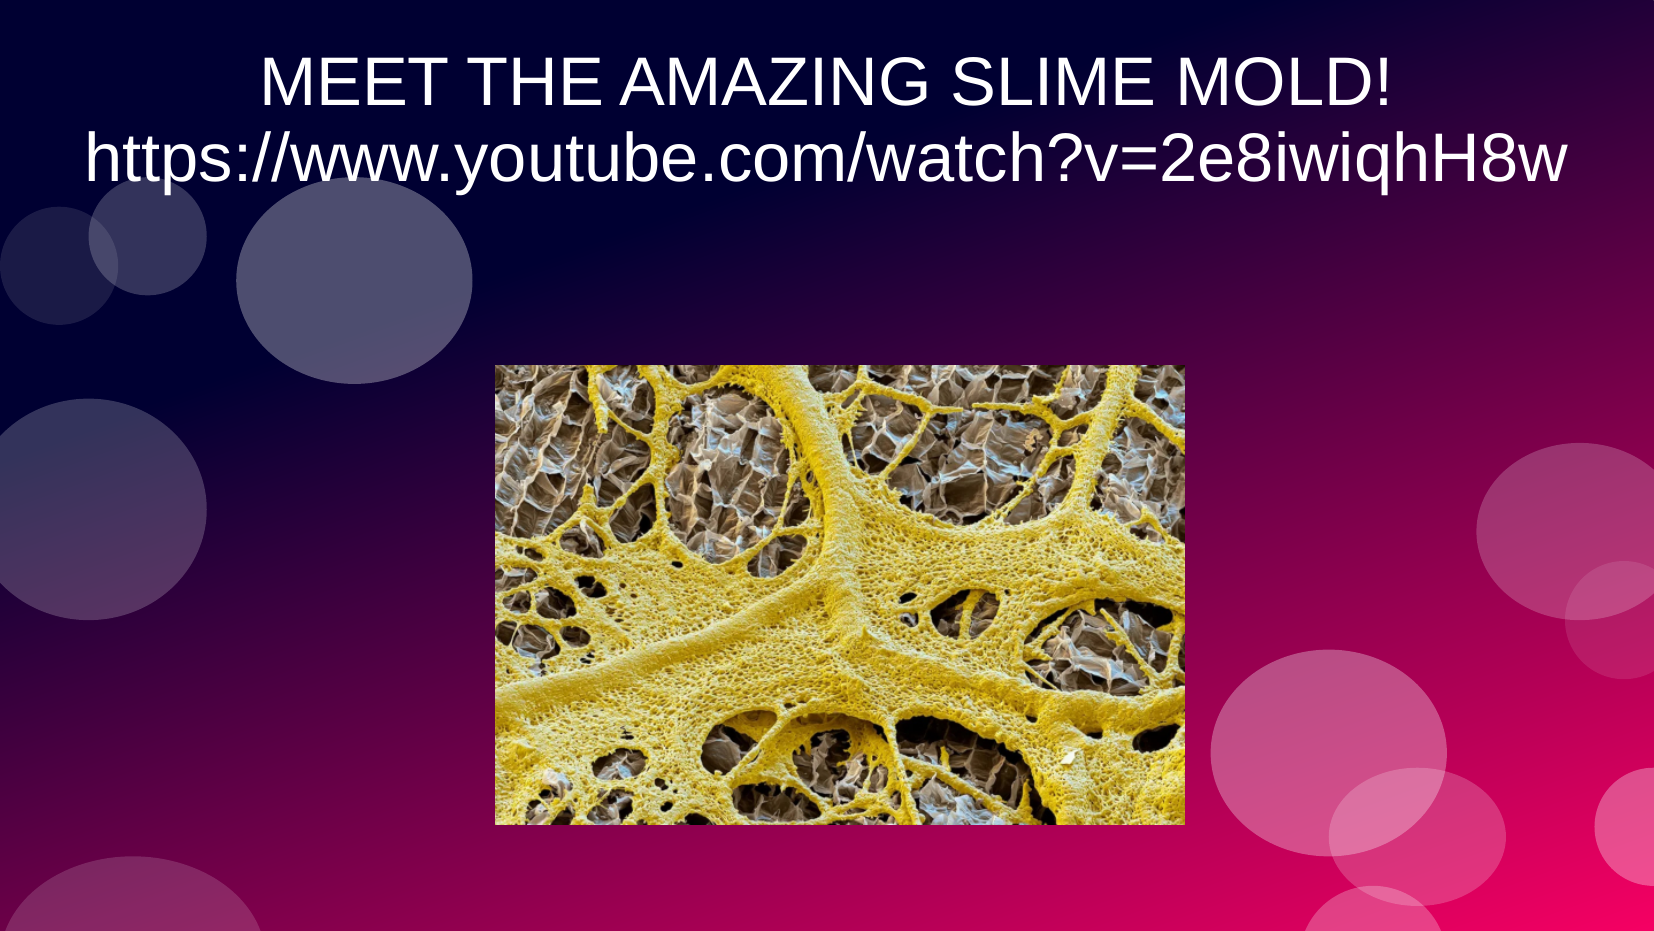

# MEET THE AMAZING SLIME MOLD! https://www.youtube.com/watch?v=2e8iwiqhH8w